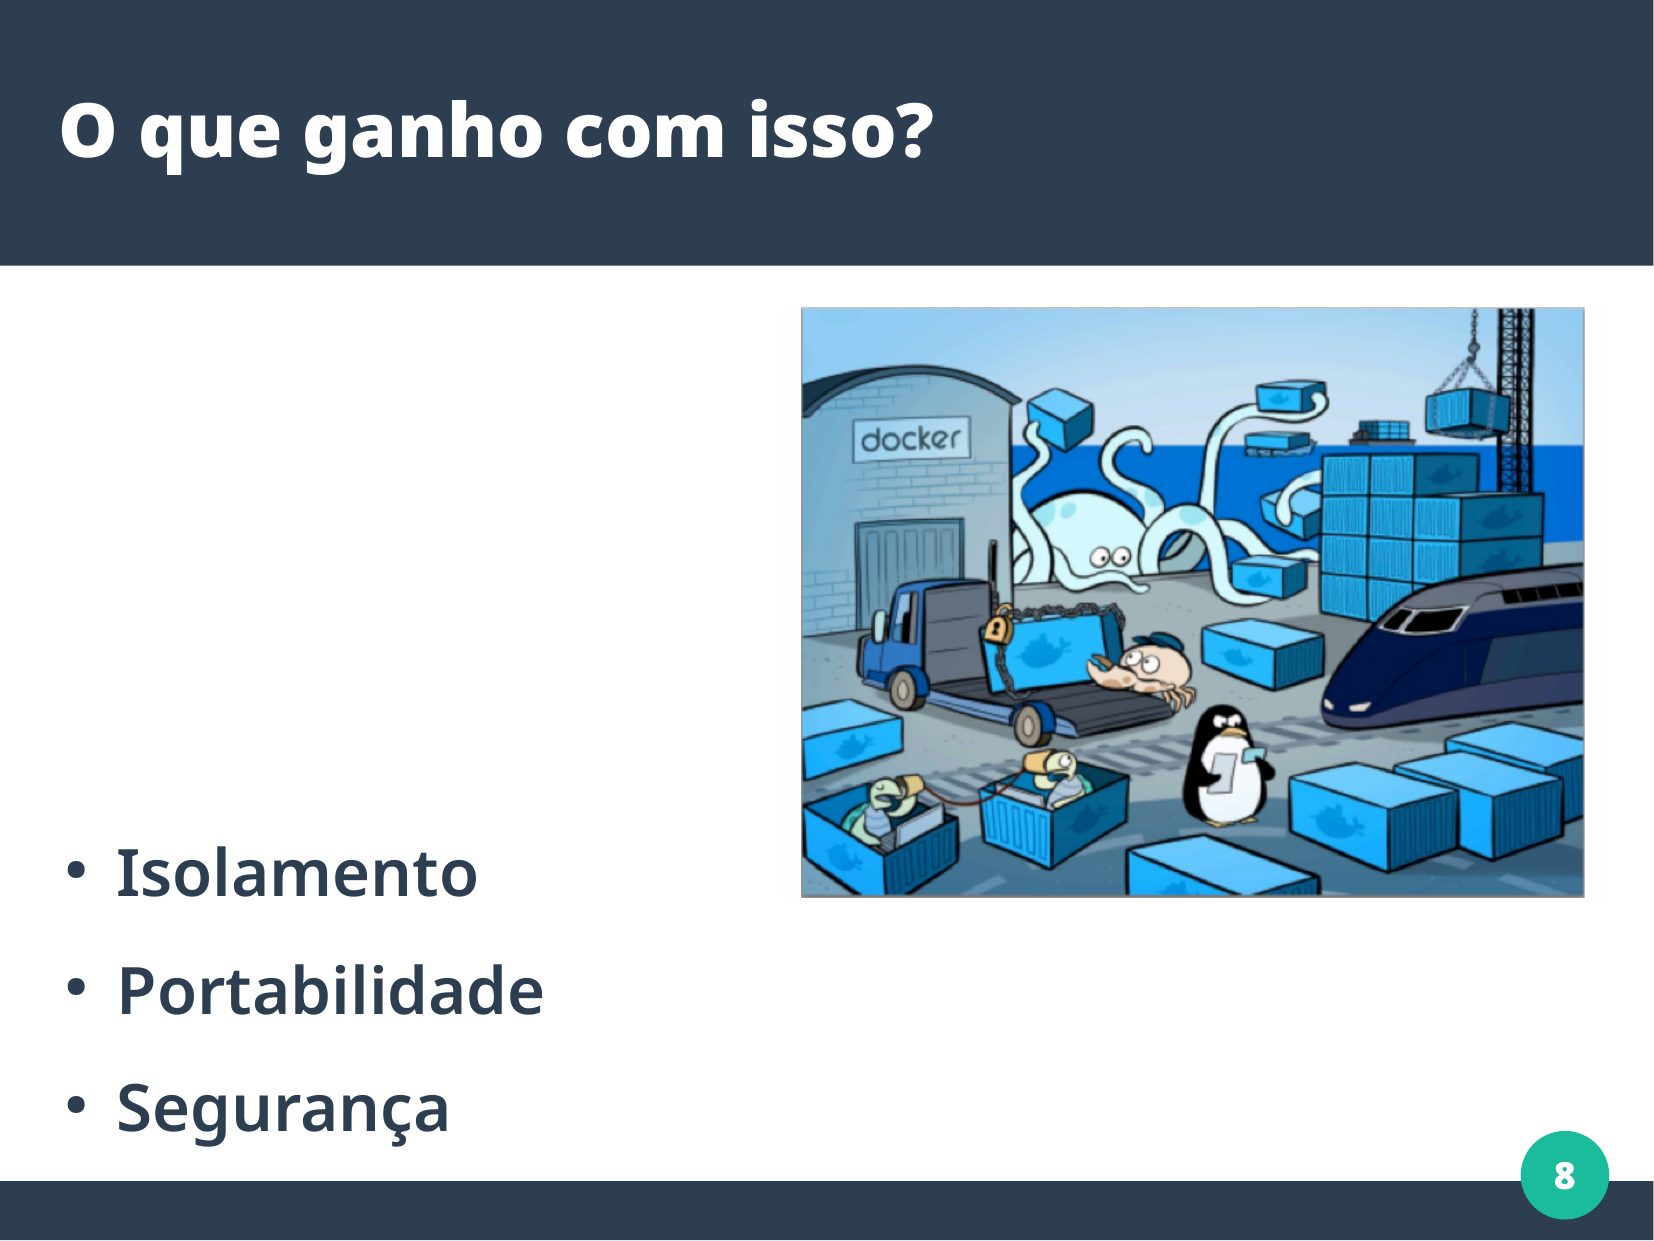

# O que ganho com isso?
Isolamento
Portabilidade
Segurança
8